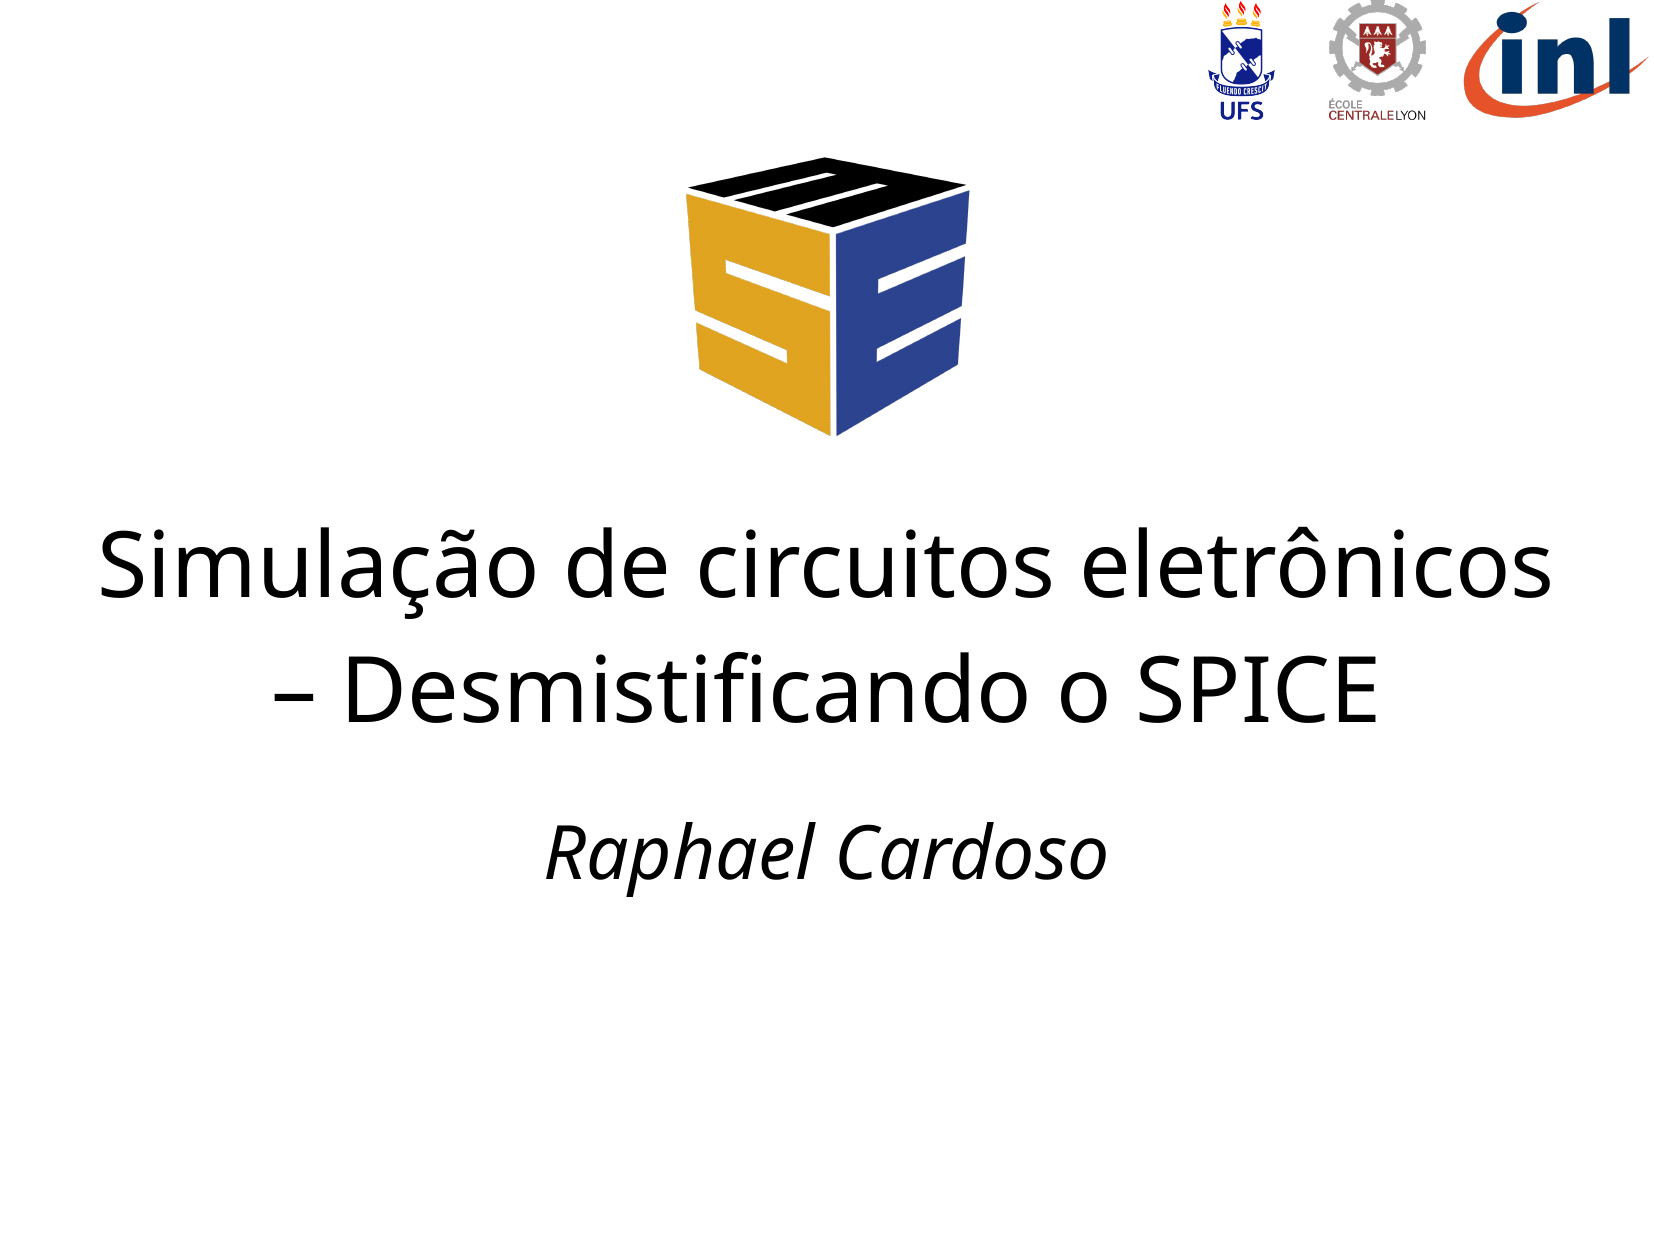

# Simulação de circuitos eletrônicos – Desmistificando o SPICE
Raphael Cardoso